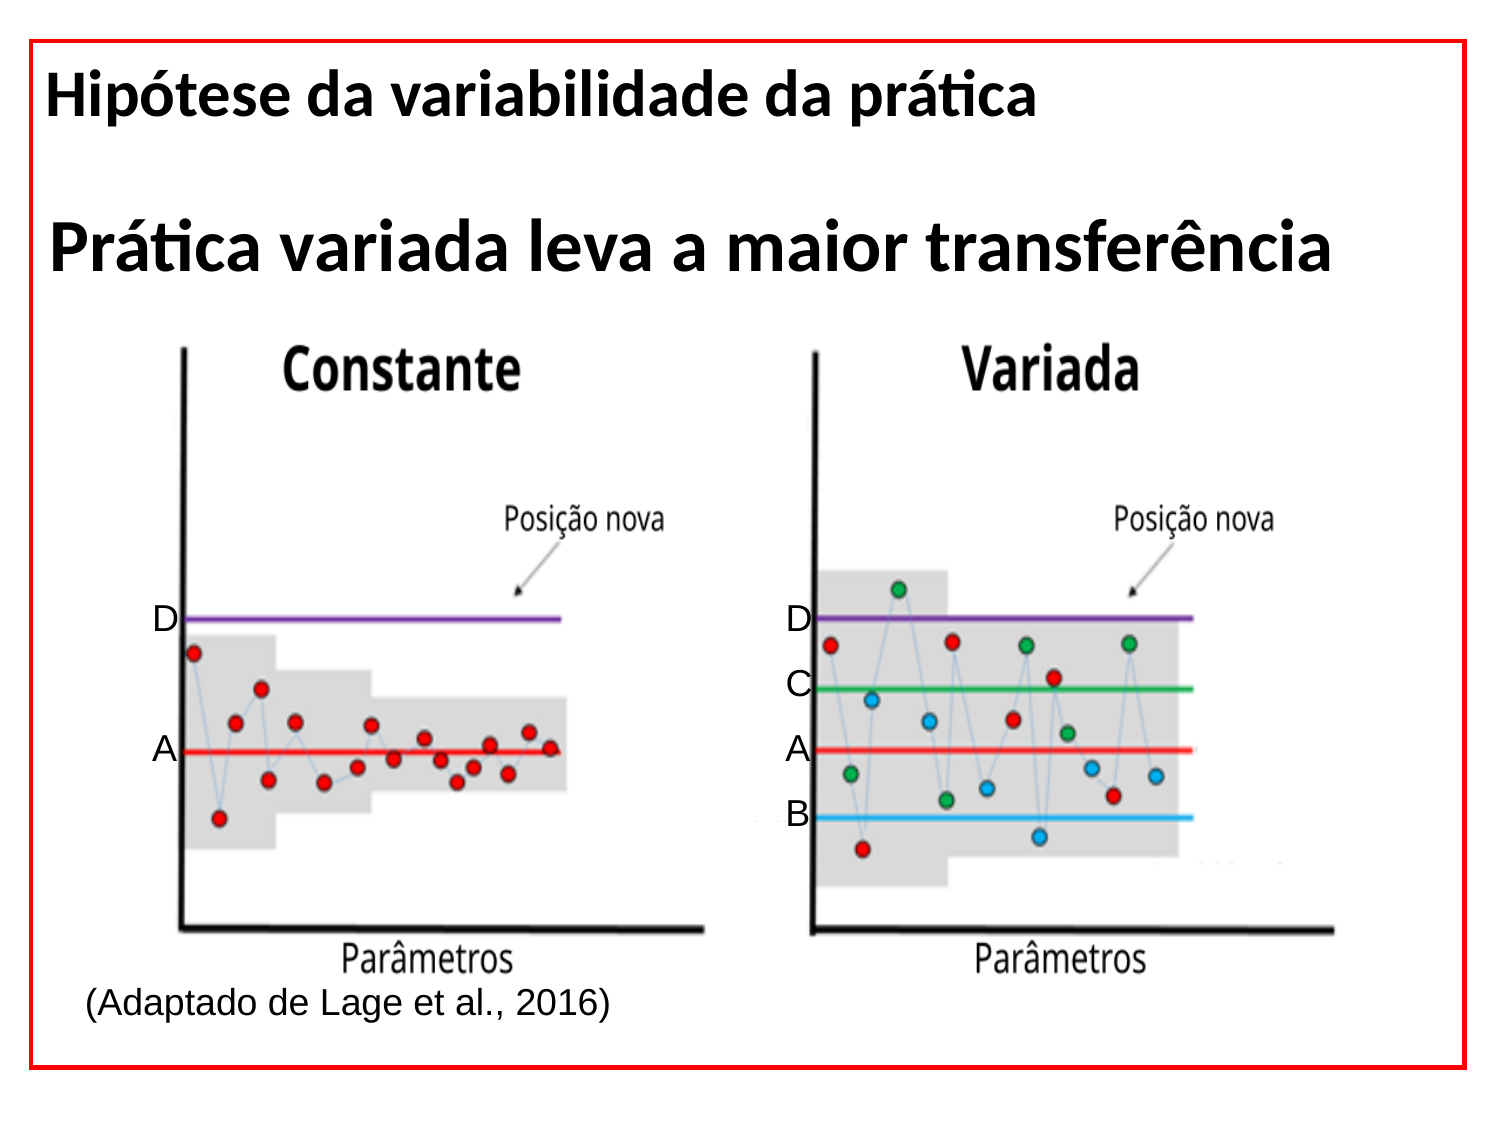

Hipótese da variabilidade da prática
Prática variada leva a maior transferência
D
D
C
A
A
B
(Adaptado de Lage et al., 2016)